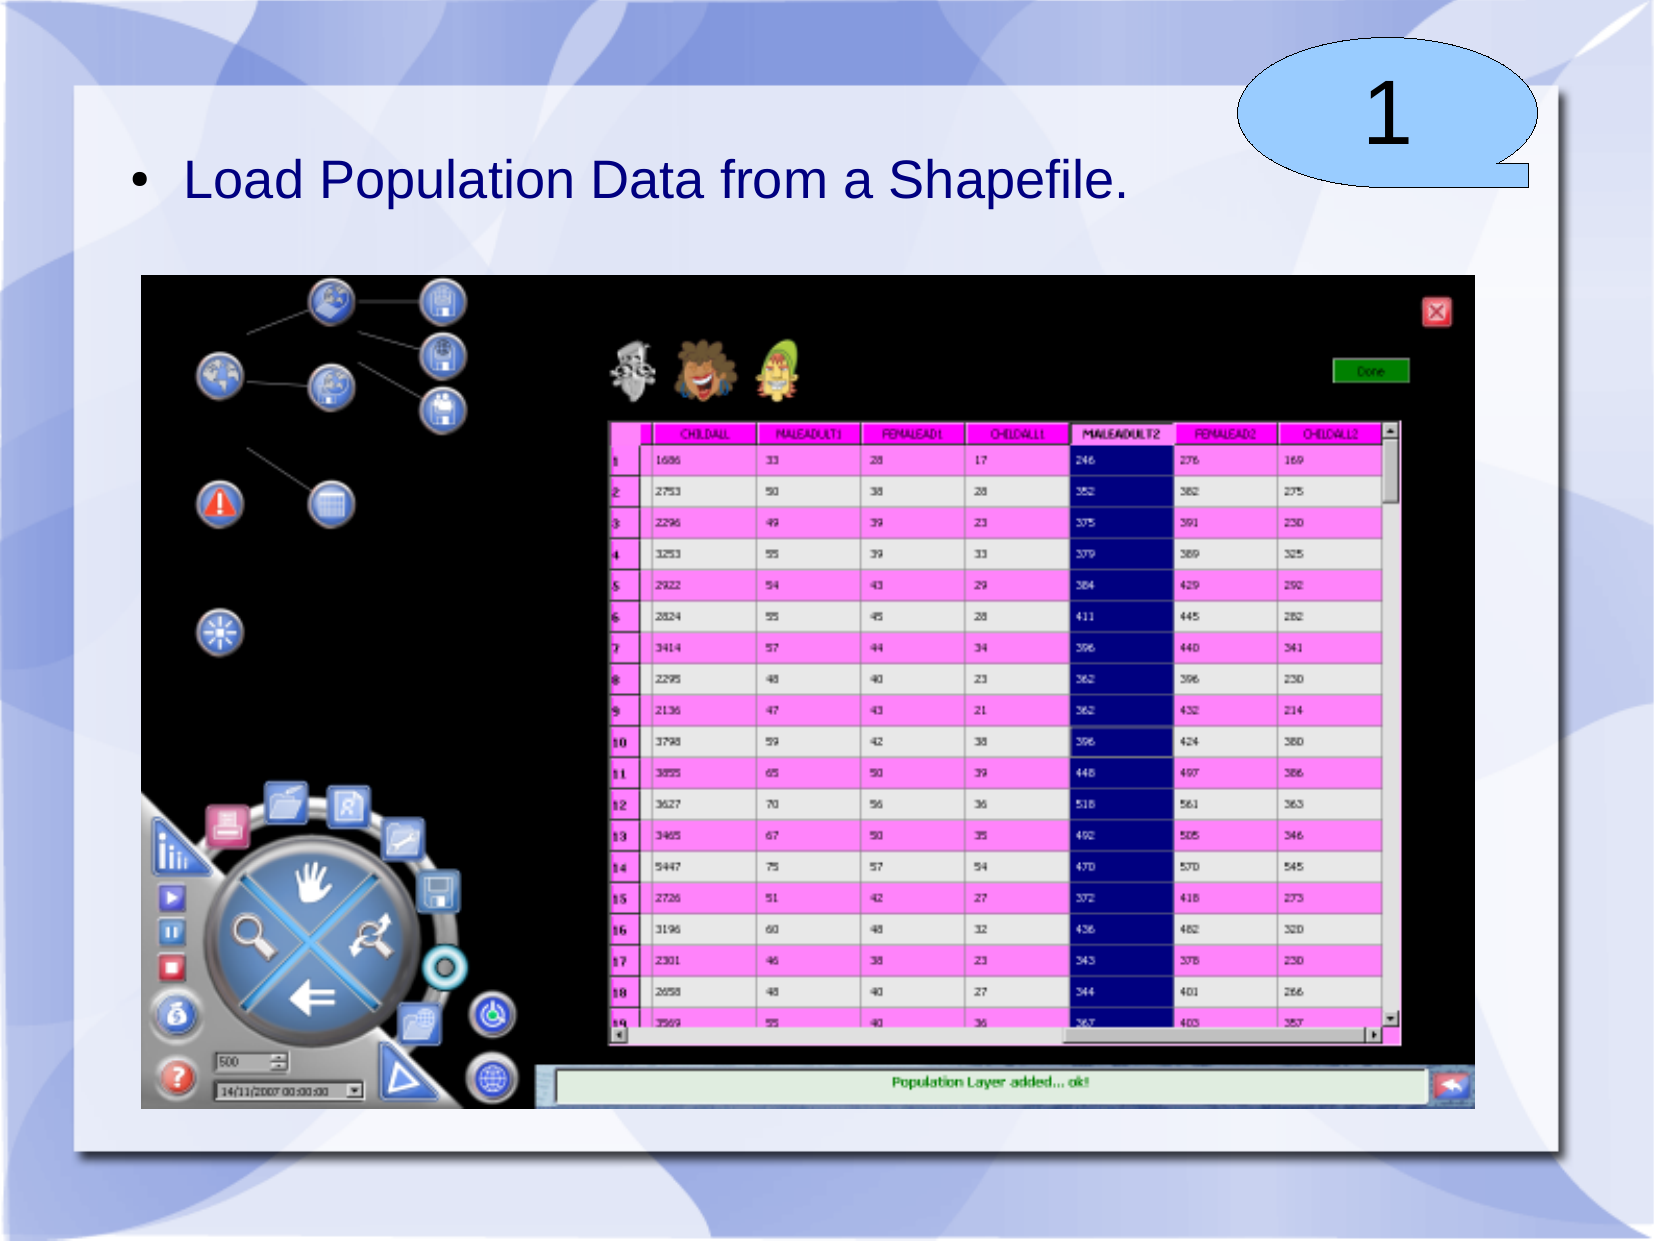

1
# Load Population Data from a Shapefile.